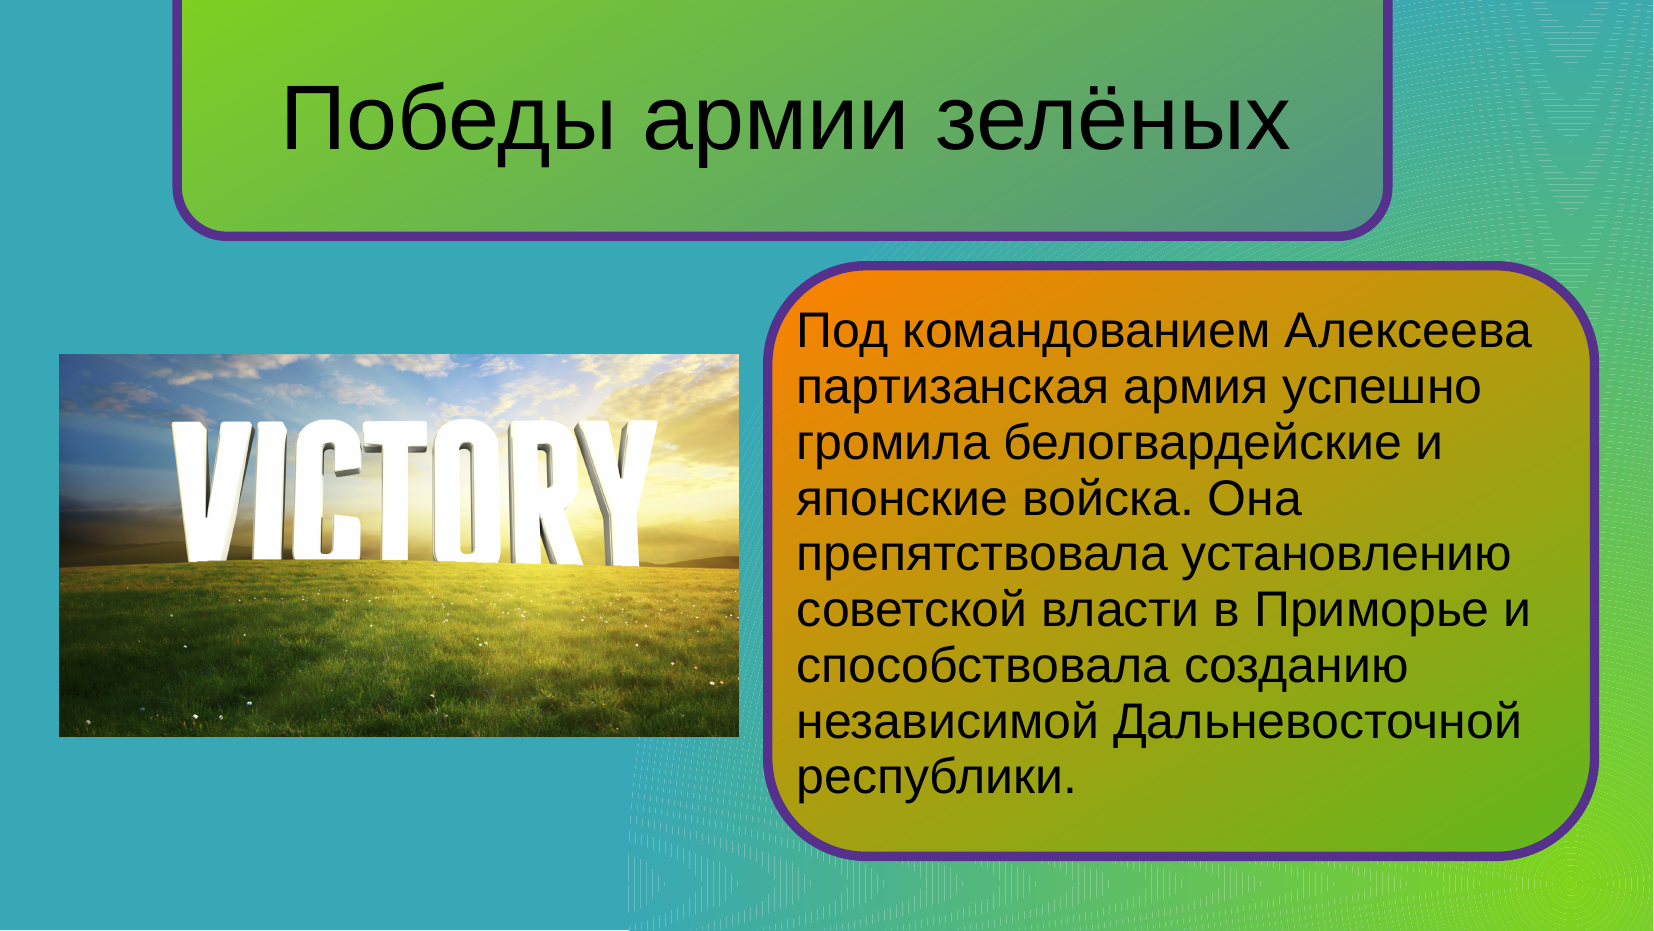

Победы армии зелёных
Под командованием Алексеева партизанская армия успешно громила белогвардейские и японские войска. Она препятствовала установлению советской власти в Приморье и способствовала созданию независимой Дальневосточной республики.